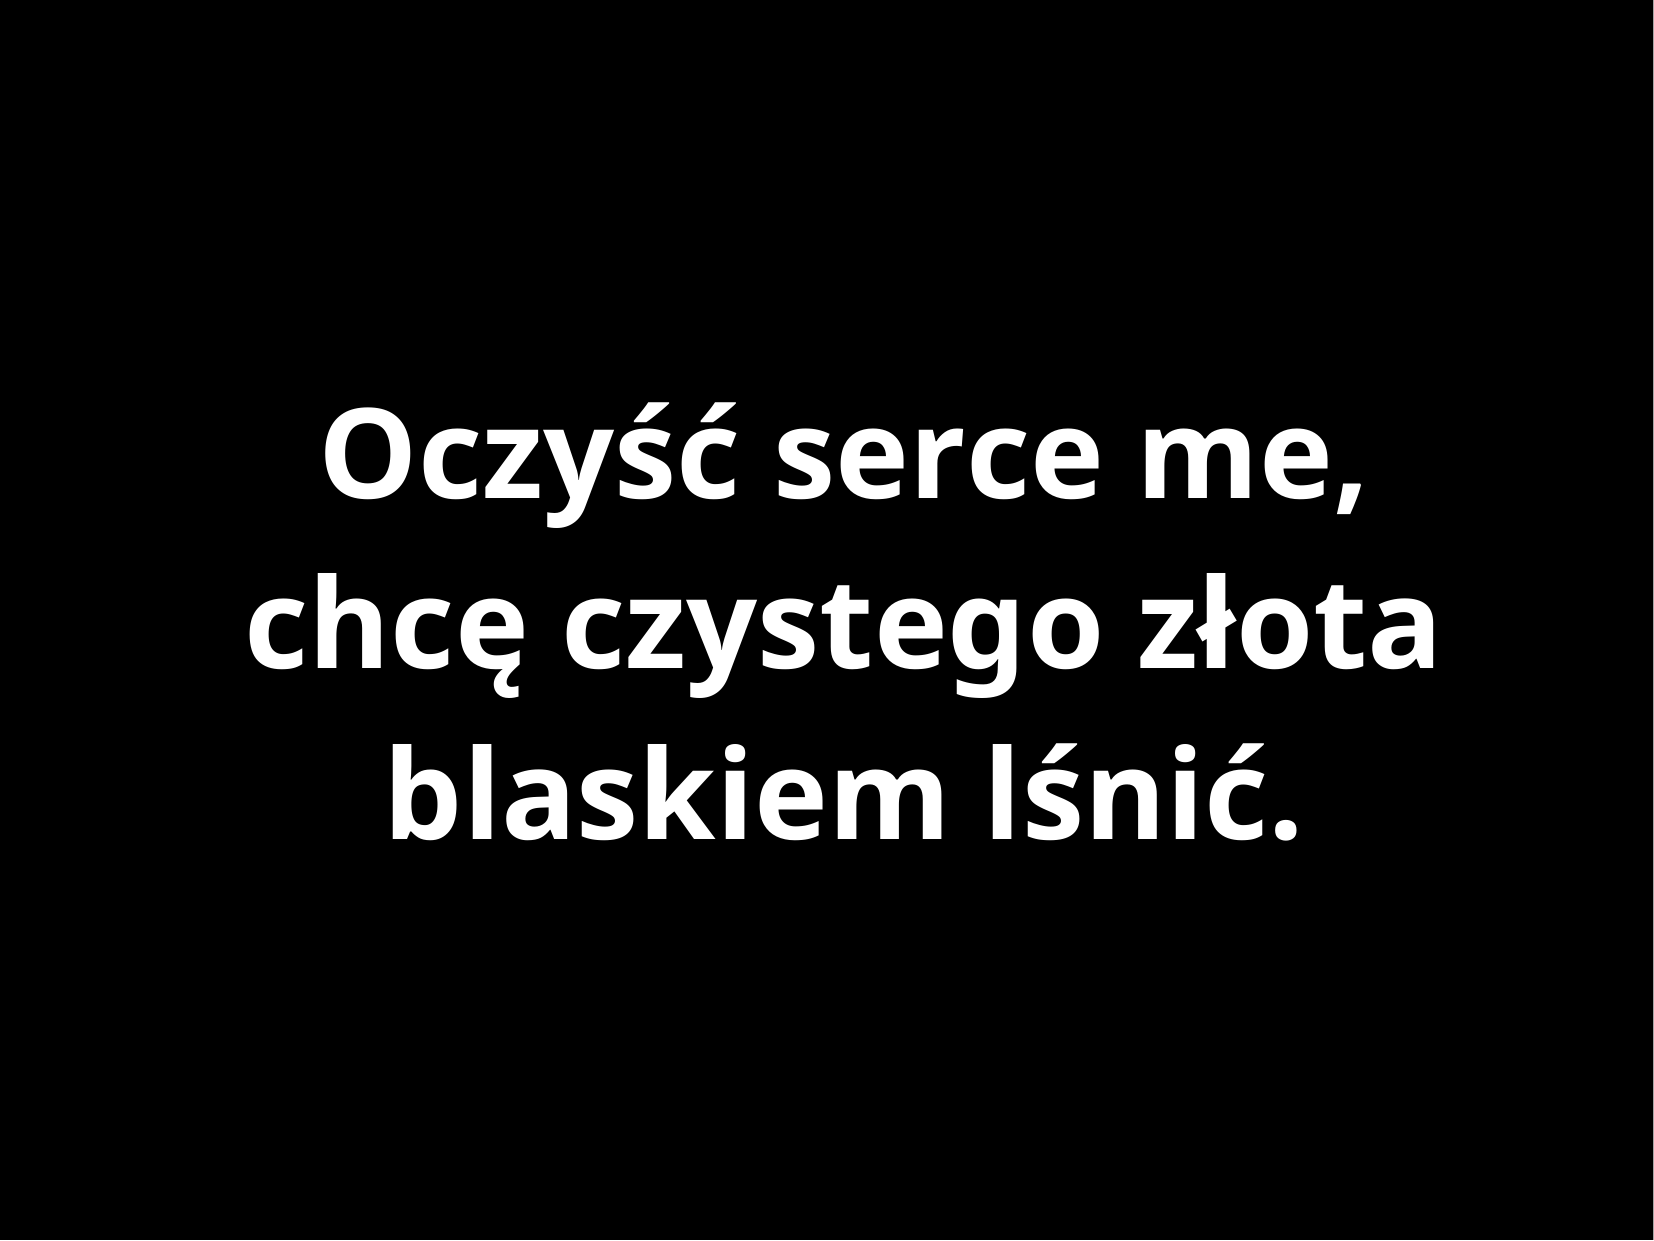

# Oczyść serce me,
chcę czystego złota
blaskiem lśnić.